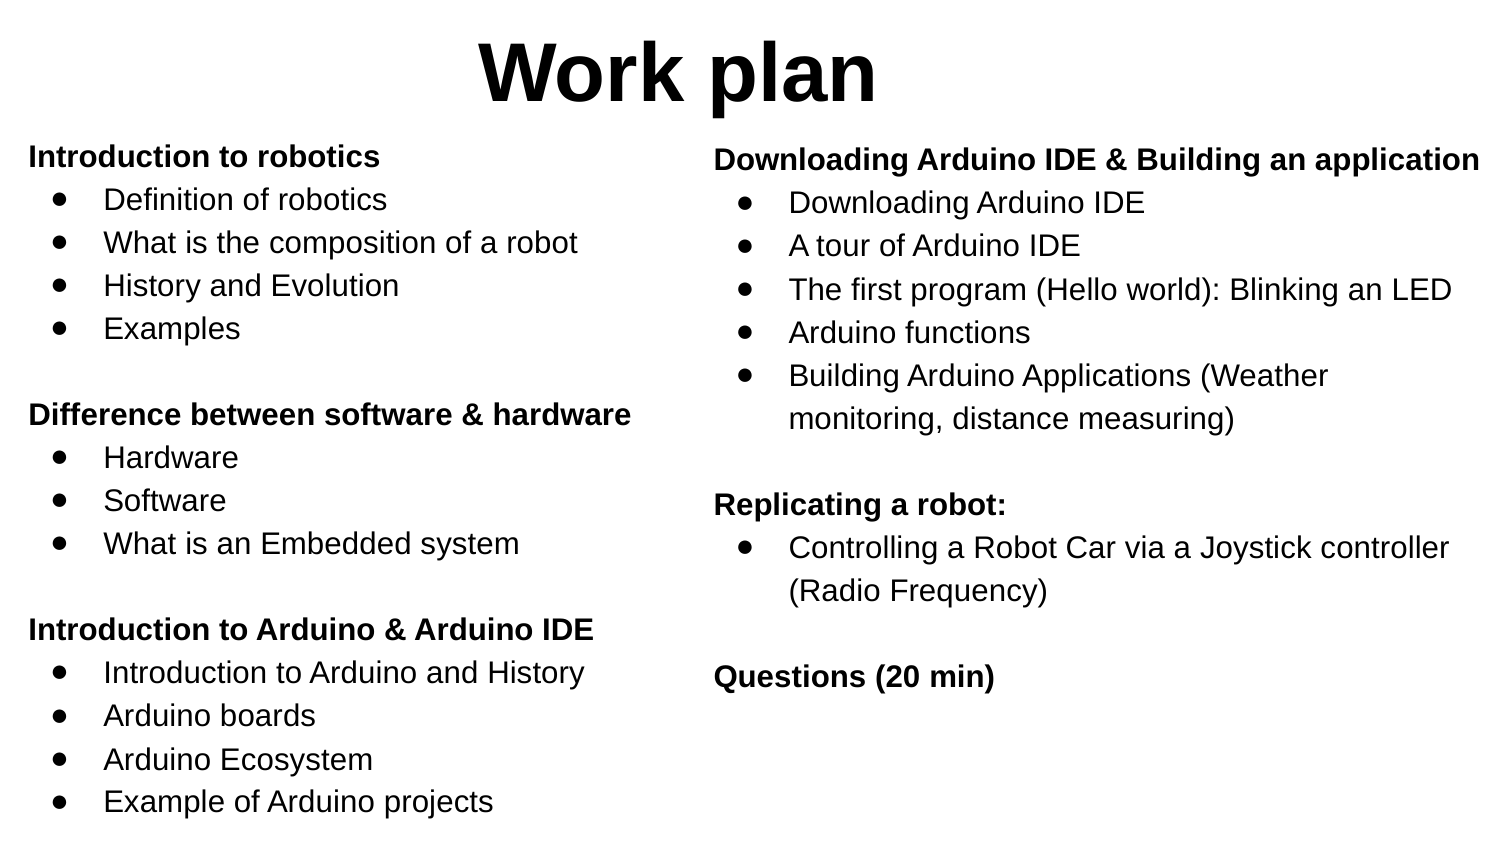

# Work plan
Introduction to robotics
Definition of robotics
What is the composition of a robot
History and Evolution
Examples
Difference between software & hardware
Hardware
Software
What is an Embedded system
Introduction to Arduino & Arduino IDE
Introduction to Arduino and History
Arduino boards
Arduino Ecosystem
Example of Arduino projects
Downloading Arduino IDE & Building an application
Downloading Arduino IDE
A tour of Arduino IDE
The first program (Hello world): Blinking an LED
Arduino functions
Building Arduino Applications (Weather monitoring, distance measuring)
Replicating a robot:
Controlling a Robot Car via a Joystick controller (Radio Frequency)
Questions (20 min)